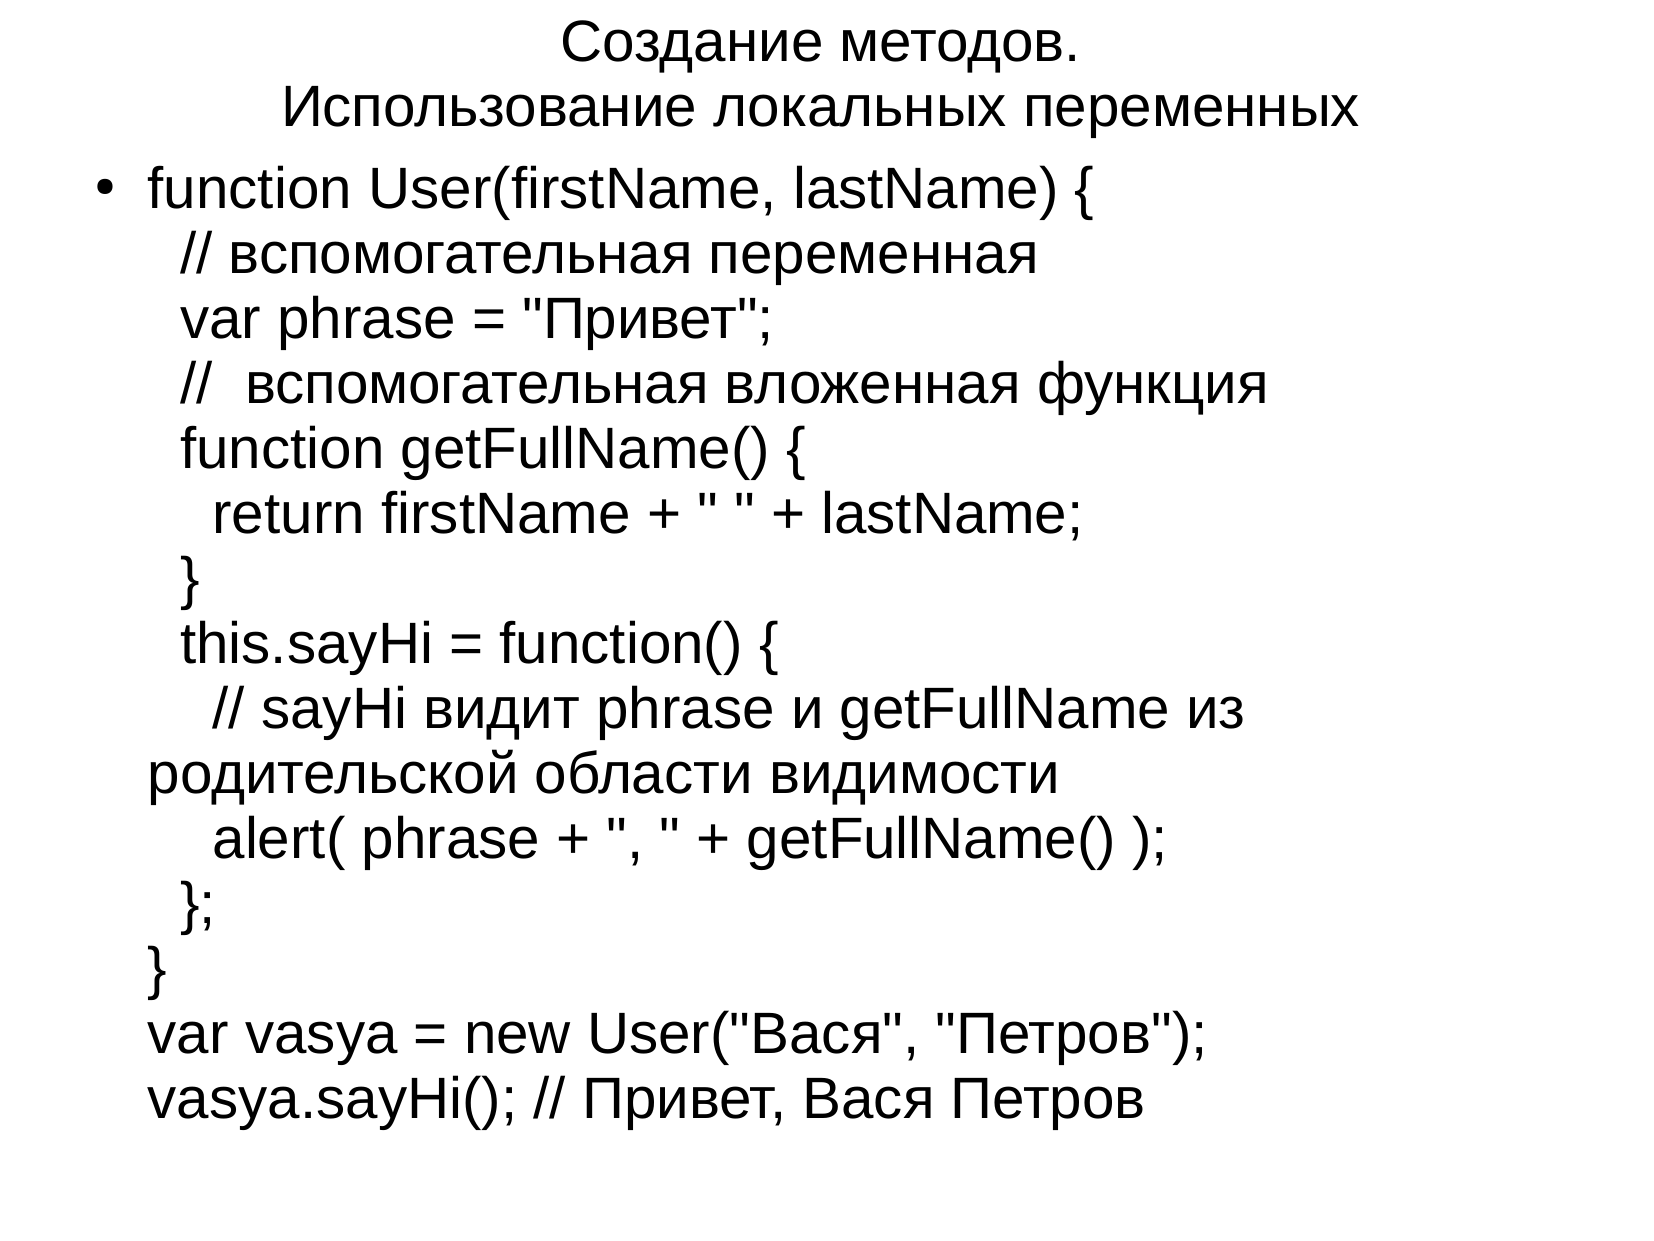

# Создание методов. Использование локальных переменных
function User(firstName, lastName) {
 // вспомогательная переменная
 var phrase = "Привет";
 // вспомогательная вложенная функция
 function getFullName() {
 return firstName + " " + lastName;
 }
 this.sayHi = function() {
 // sayHi видит phrase и getFullName из родительской области видимости
 alert( phrase + ", " + getFullName() );
 };
}
var vasya = new User("Вася", "Петров");
vasya.sayHi(); // Привет, Вася Петров